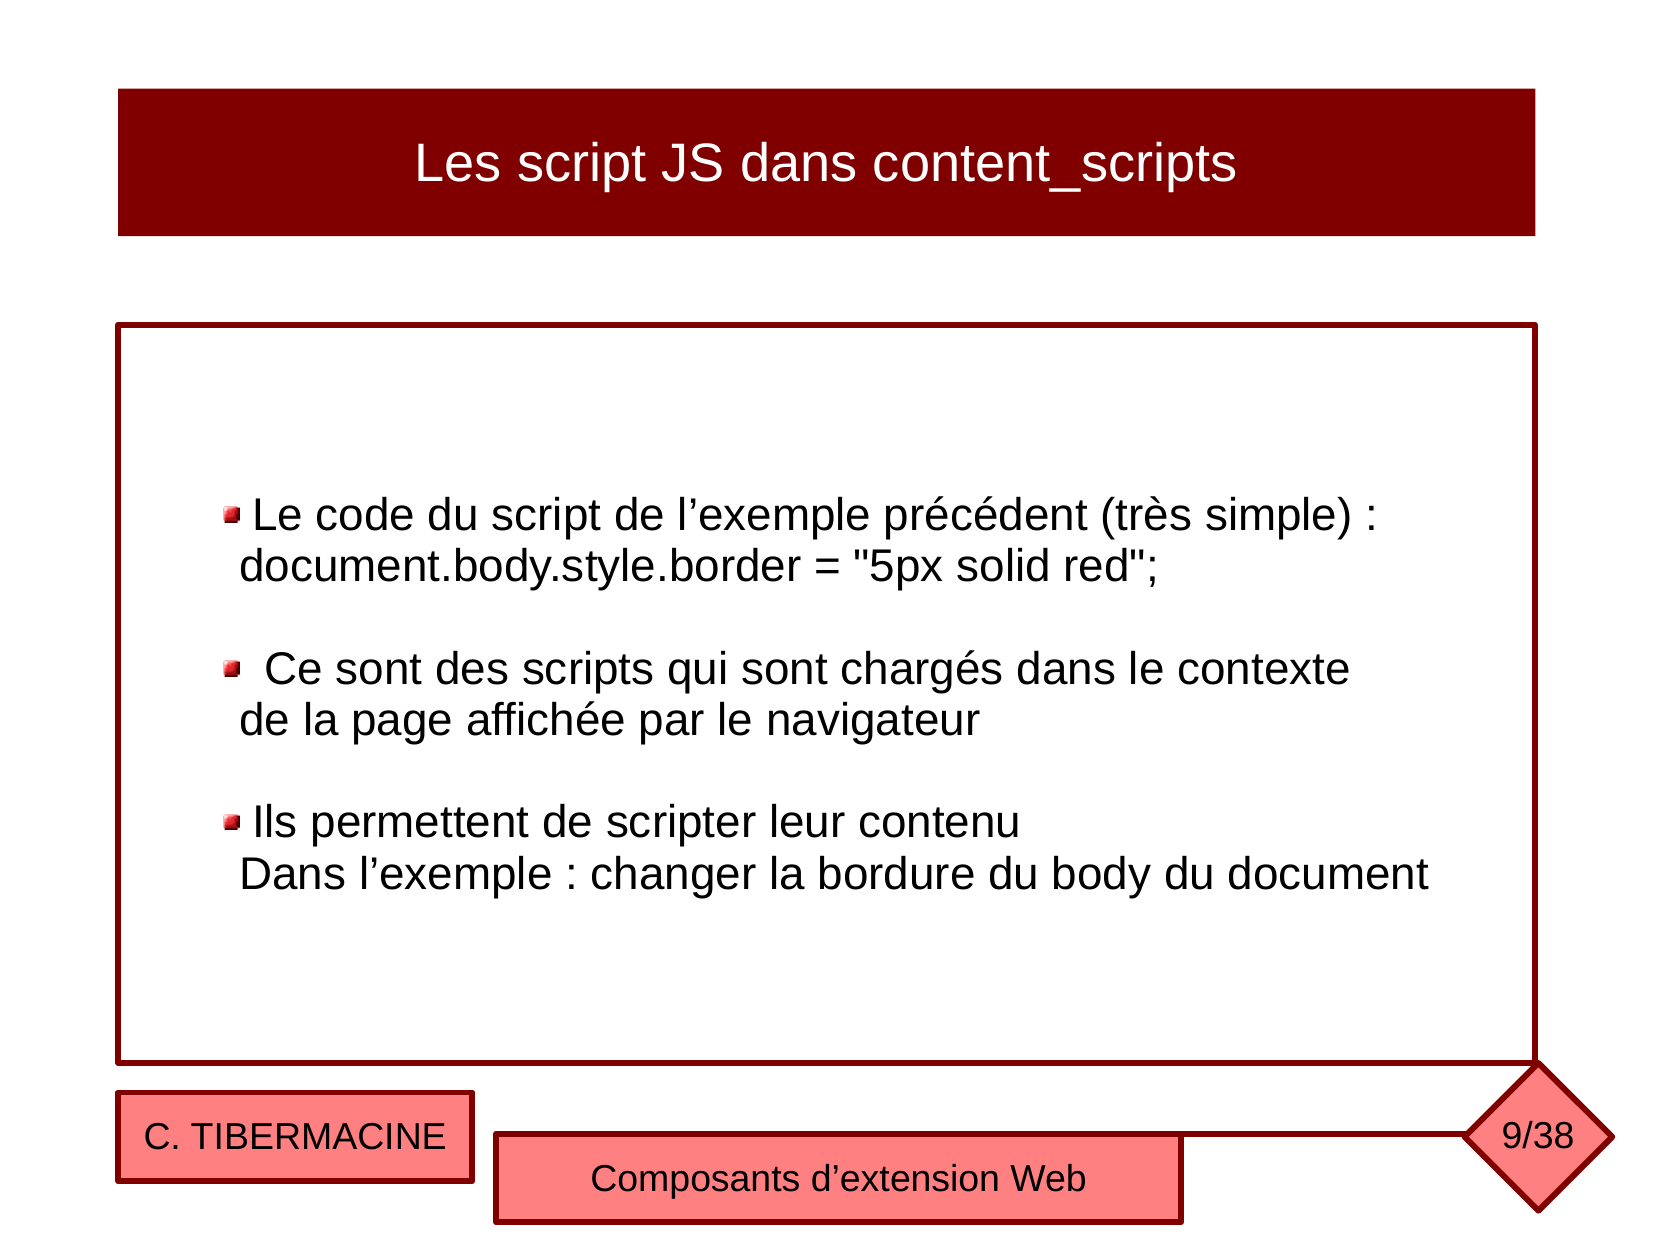

Les script JS dans content_scripts
 Le code du script de l’exemple précédent (très simple) :
document.body.style.border = "5px solid red";
 Ce sont des scripts qui sont chargés dans le contexte
de la page affichée par le navigateur
 Ils permettent de scripter leur contenu
Dans l’exemple : changer la bordure du body du document
C. TIBERMACINE
Composants d’extension Web